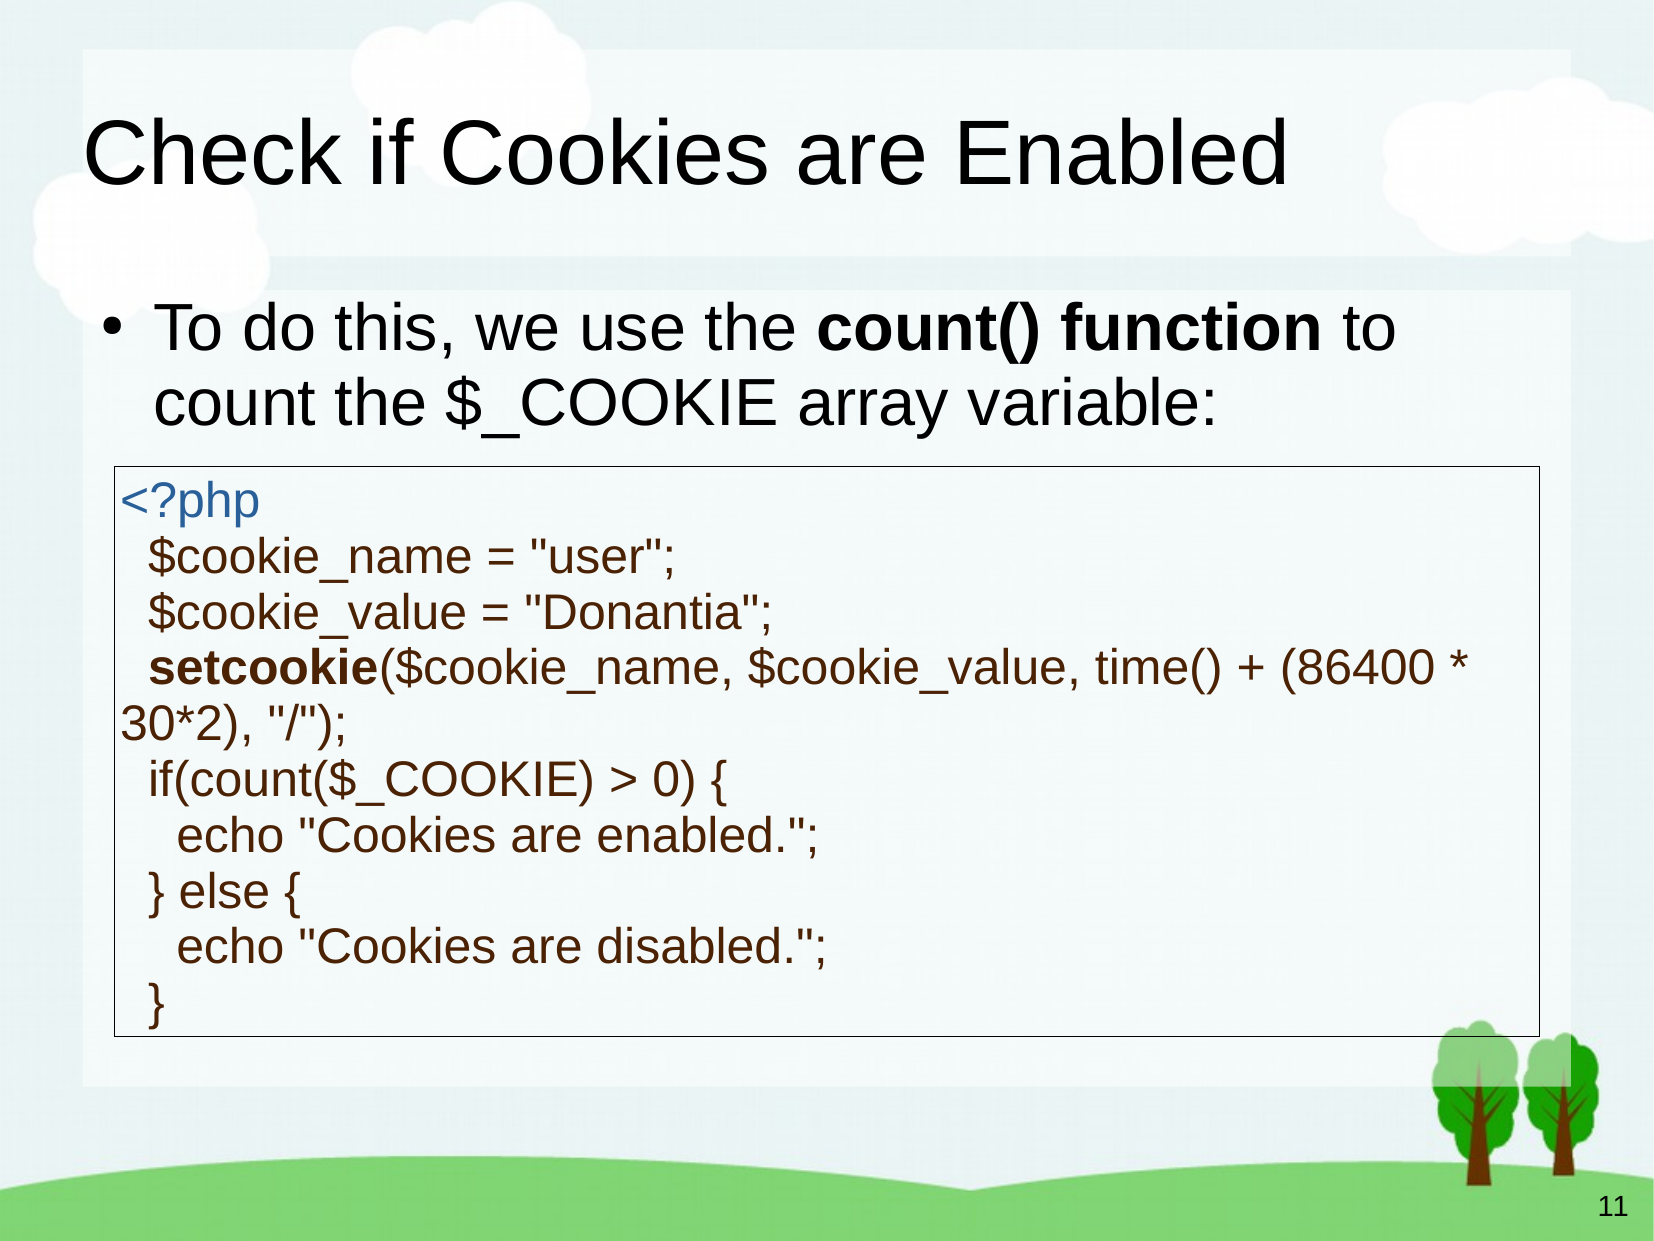

# Check if Cookies are Enabled
To do this, we use the count() function to count the $_COOKIE array variable:
| <?php $cookie\_name = "user"; $cookie\_value = "Donantia"; setcookie($cookie\_name, $cookie\_value, time() + (86400 \* 30\*2), "/"); if(count($\_COOKIE) > 0) { echo "Cookies are enabled."; } else { echo "Cookies are disabled."; } |
| --- |
11